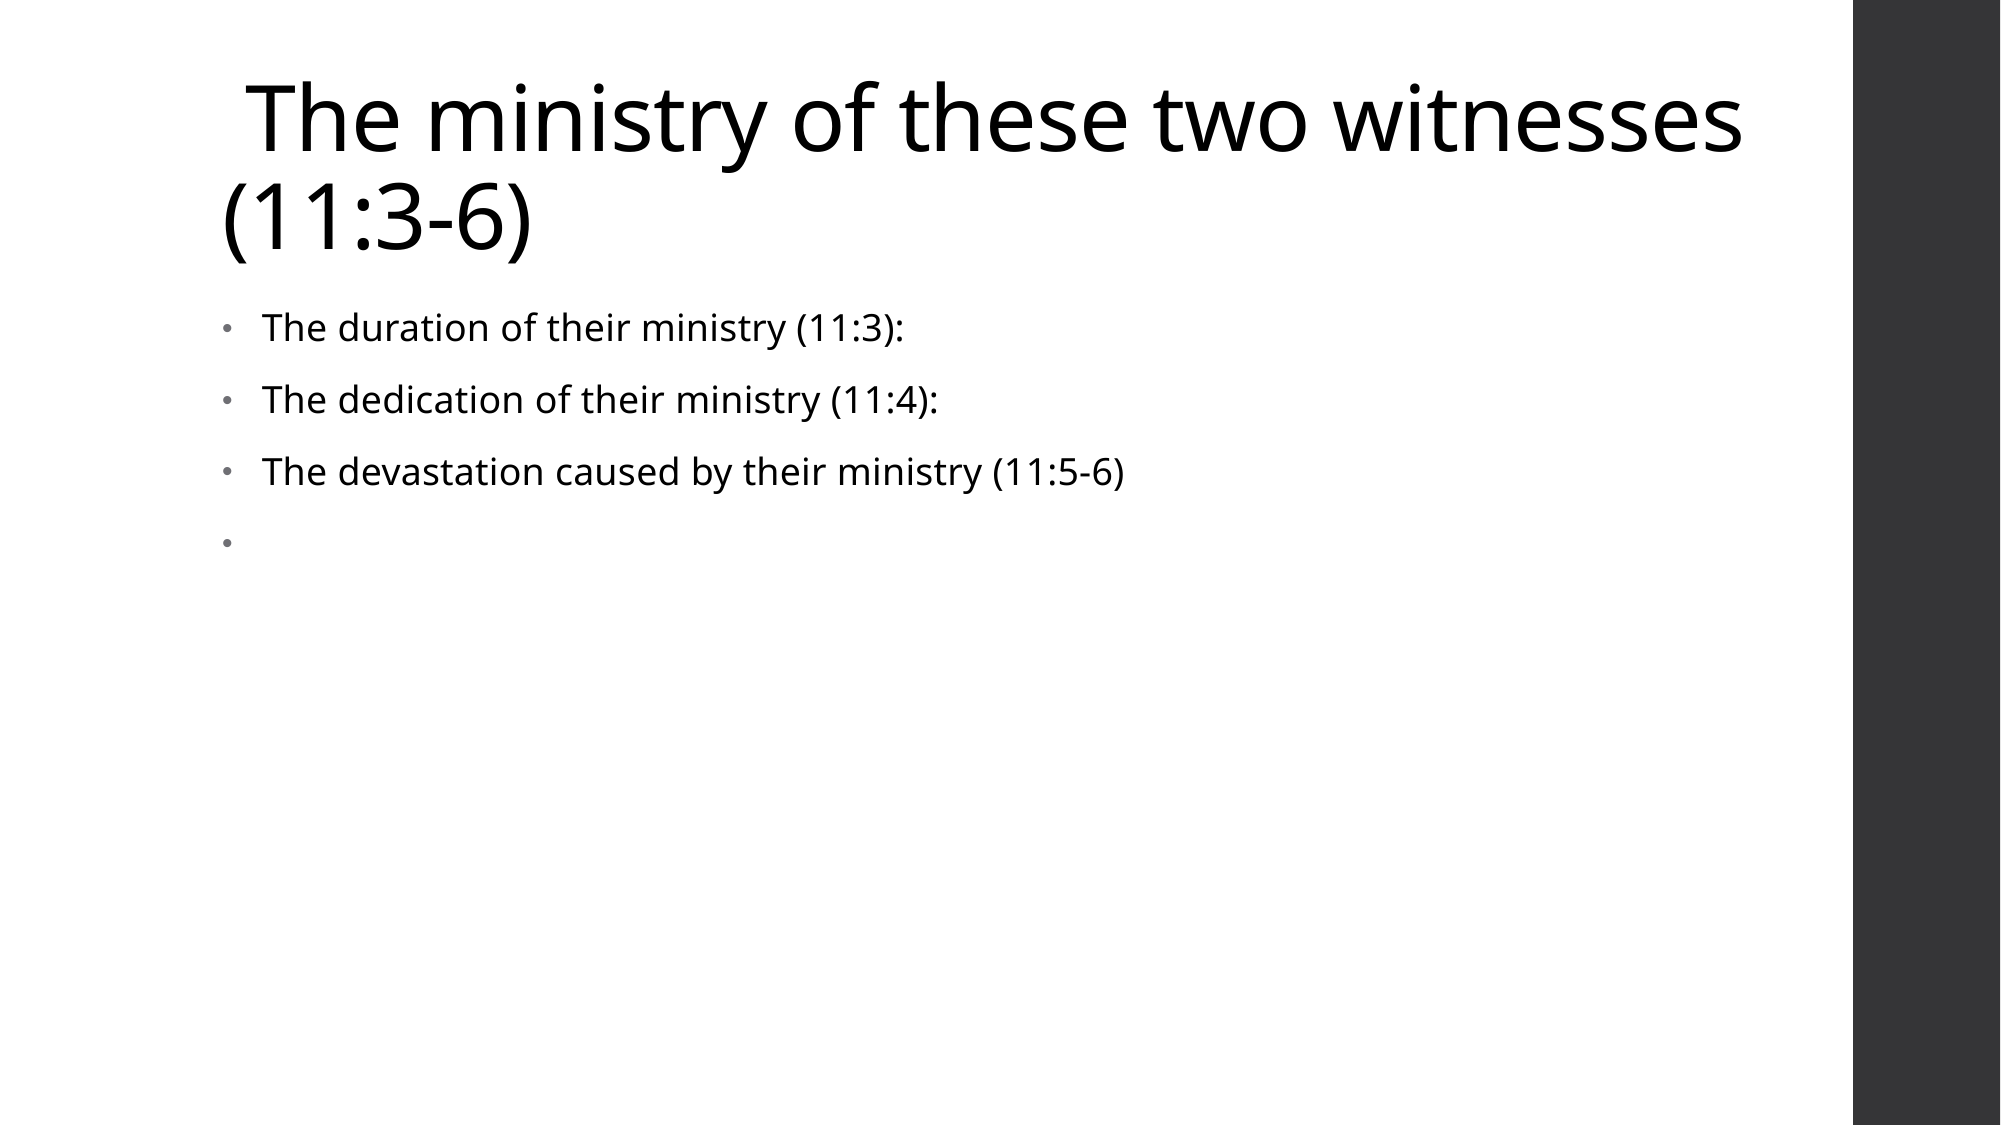

# The ministry of these two witnesses (11:3-6)
 The duration of their ministry (11:3):
 The dedication of their ministry (11:4):
 The devastation caused by their ministry (11:5-6)